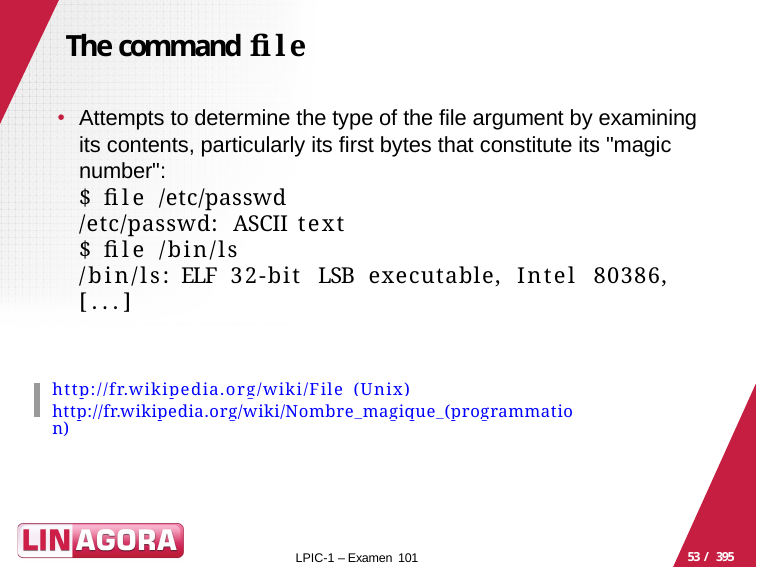

The command file
Attempts to determine the type of the file argument by examining its contents, particularly its first bytes that constitute its "magic number":
$ file /etc/passwd
/etc/passwd: ASCII text
$ file /bin/ls
/bin/ls: ELF 32-bit LSB executable, Intel 80386, [...]
http://fr.wikipedia.org/wiki/File_(Unix) http://fr.wikipedia.org/wiki/Nombre_magique_(programmation)
LPIC-1 – Examen 101